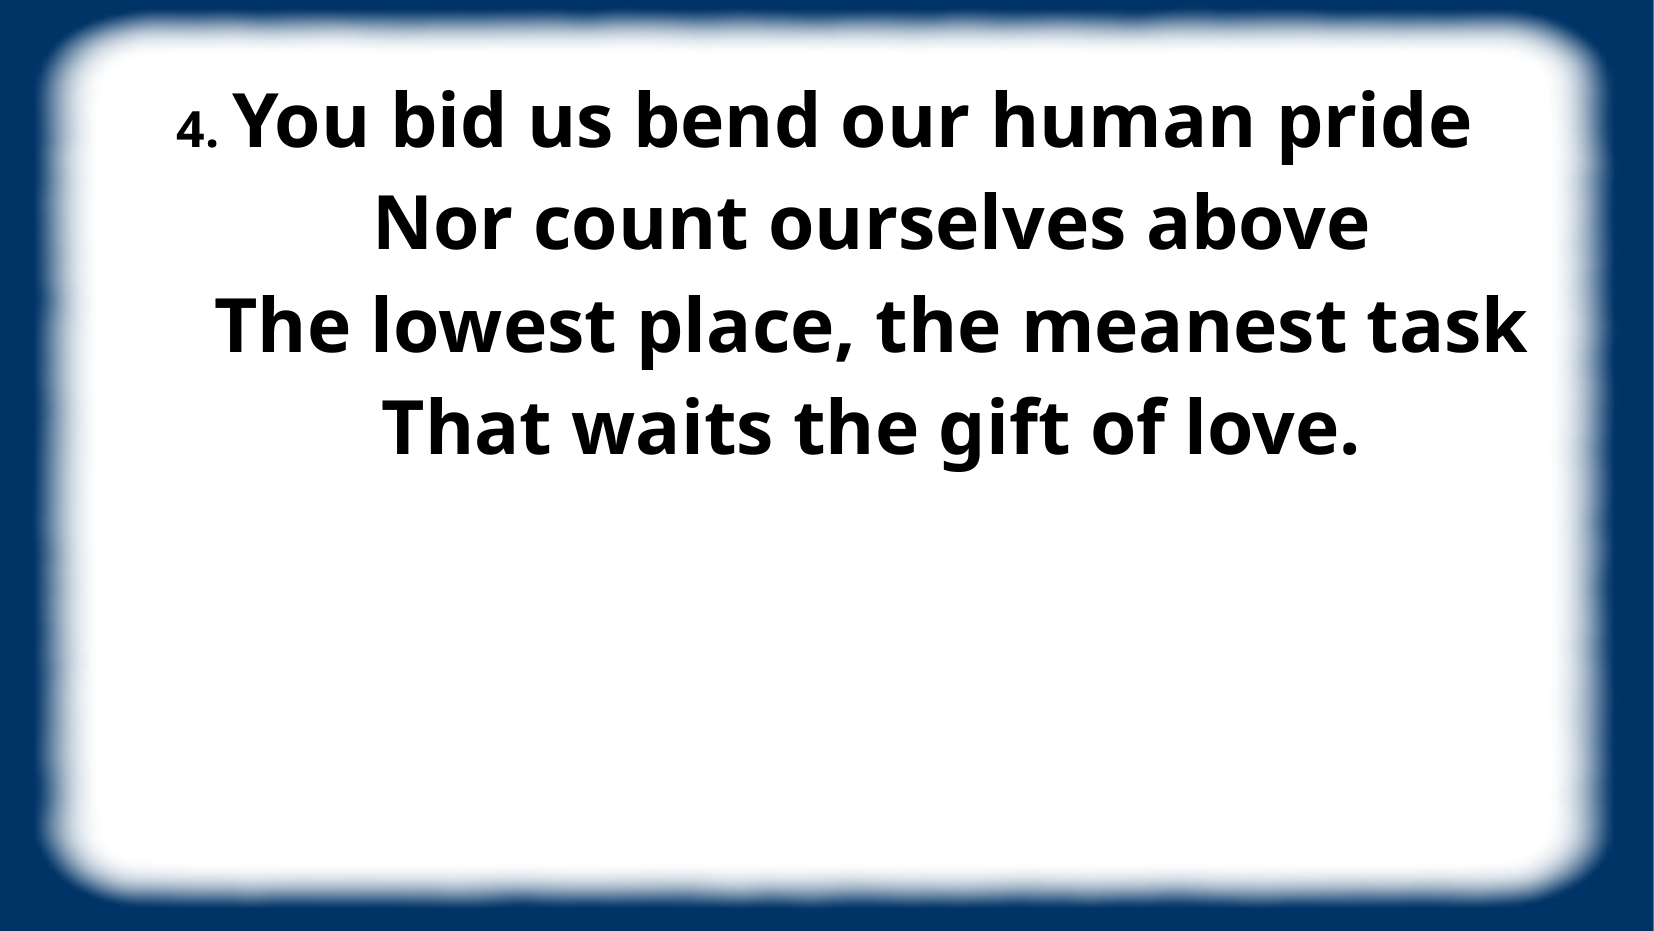

4. You bid us bend our human pride
Nor count ourselves above
The lowest place, the meanest task
That waits the gift of love.